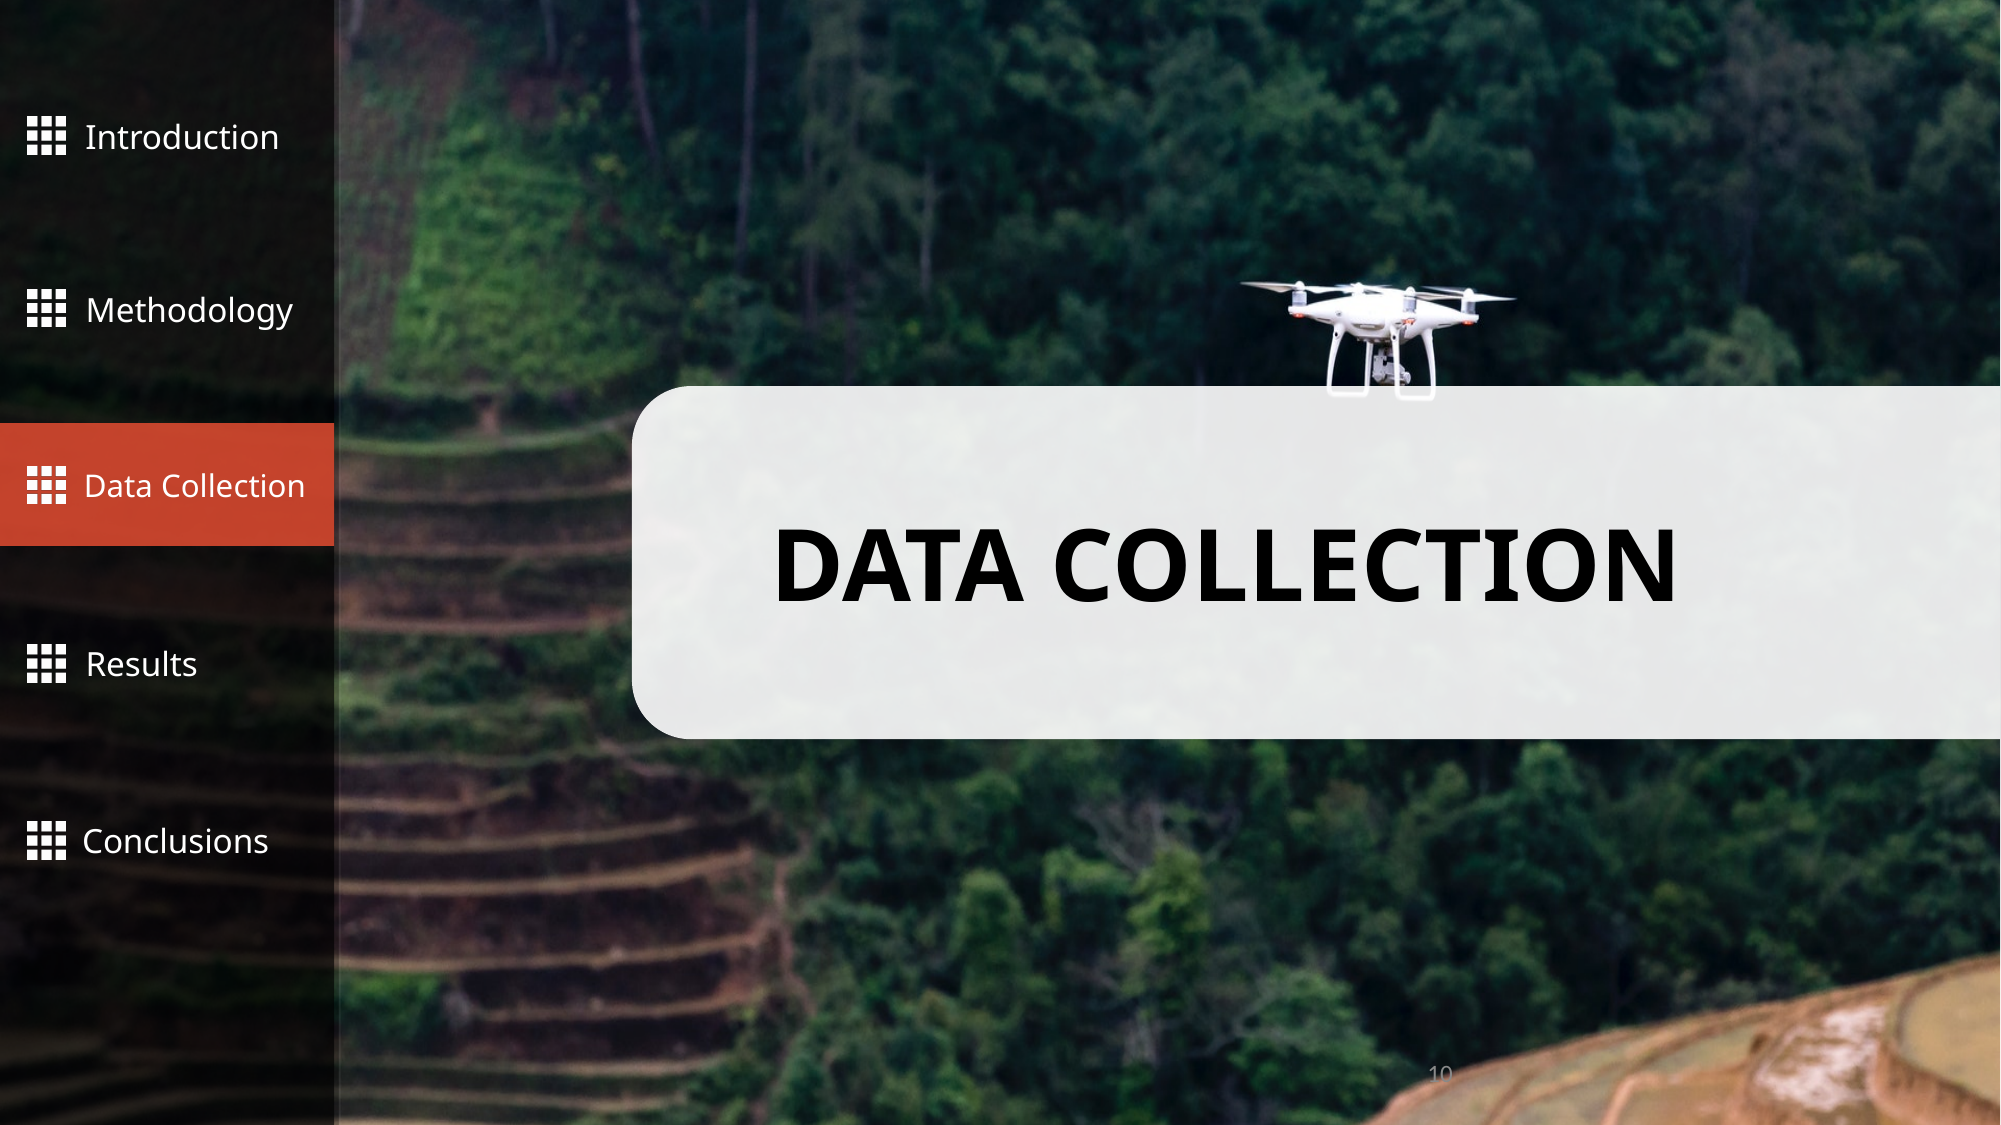

Introduction
Methodology
Data Collection
DATA COLLECTION
Results
Conclusions